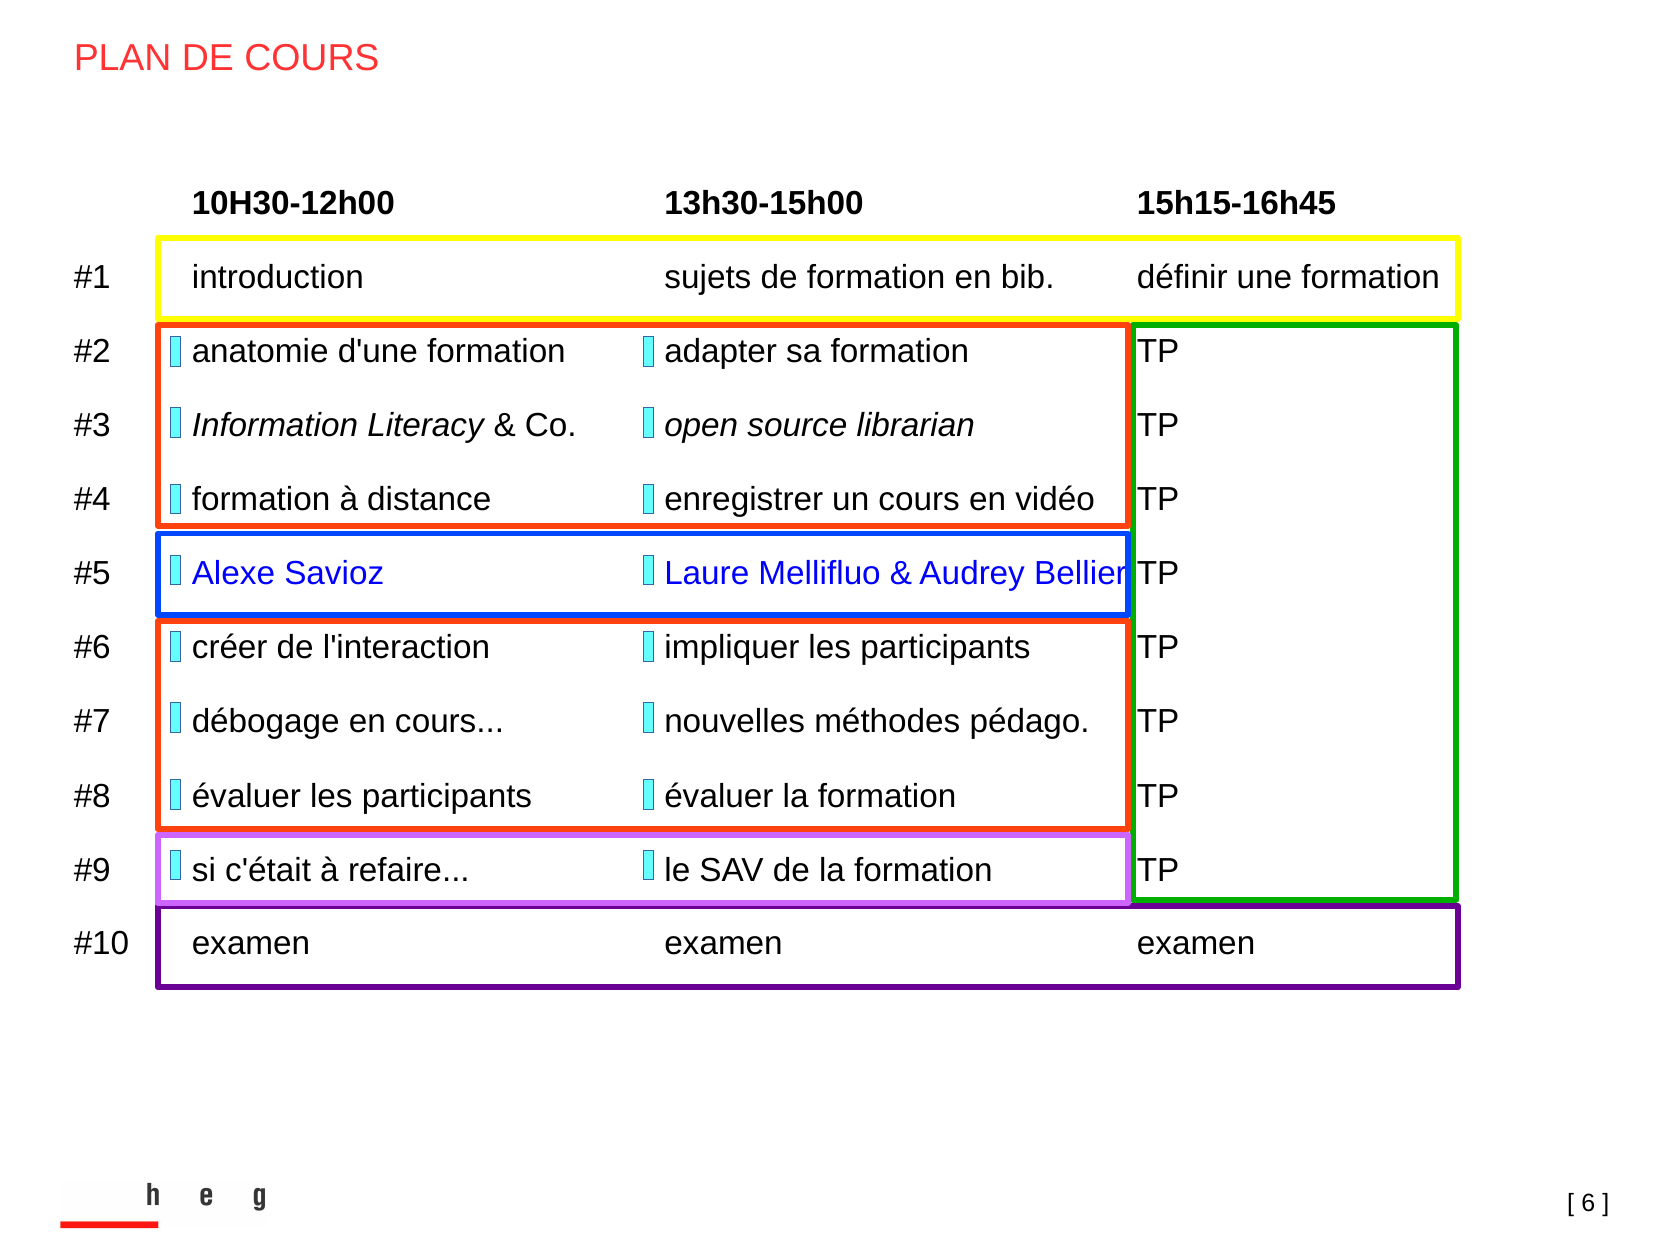

PLAN DE COURS
	10H30-12h00	13h30-15h00	15h15-16h45
#1	introduction	sujets de formation en bib.	définir une formation
#2	anatomie d'une formation	adapter sa formation	TP
#3	Information Literacy & Co.	open source librarian	TP
#4	formation à distance	enregistrer un cours en vidéo	TP
#5	Alexe Savioz	Laure Mellifluo & Audrey Bellier	TP
#6	créer de l'interaction	impliquer les participants	TP
#7	débogage en cours...	nouvelles méthodes pédago.	TP
#8	évaluer les participants	évaluer la formation	TP
#9	si c'était à refaire...	le SAV de la formation	TP
#10	examen	examen	examen